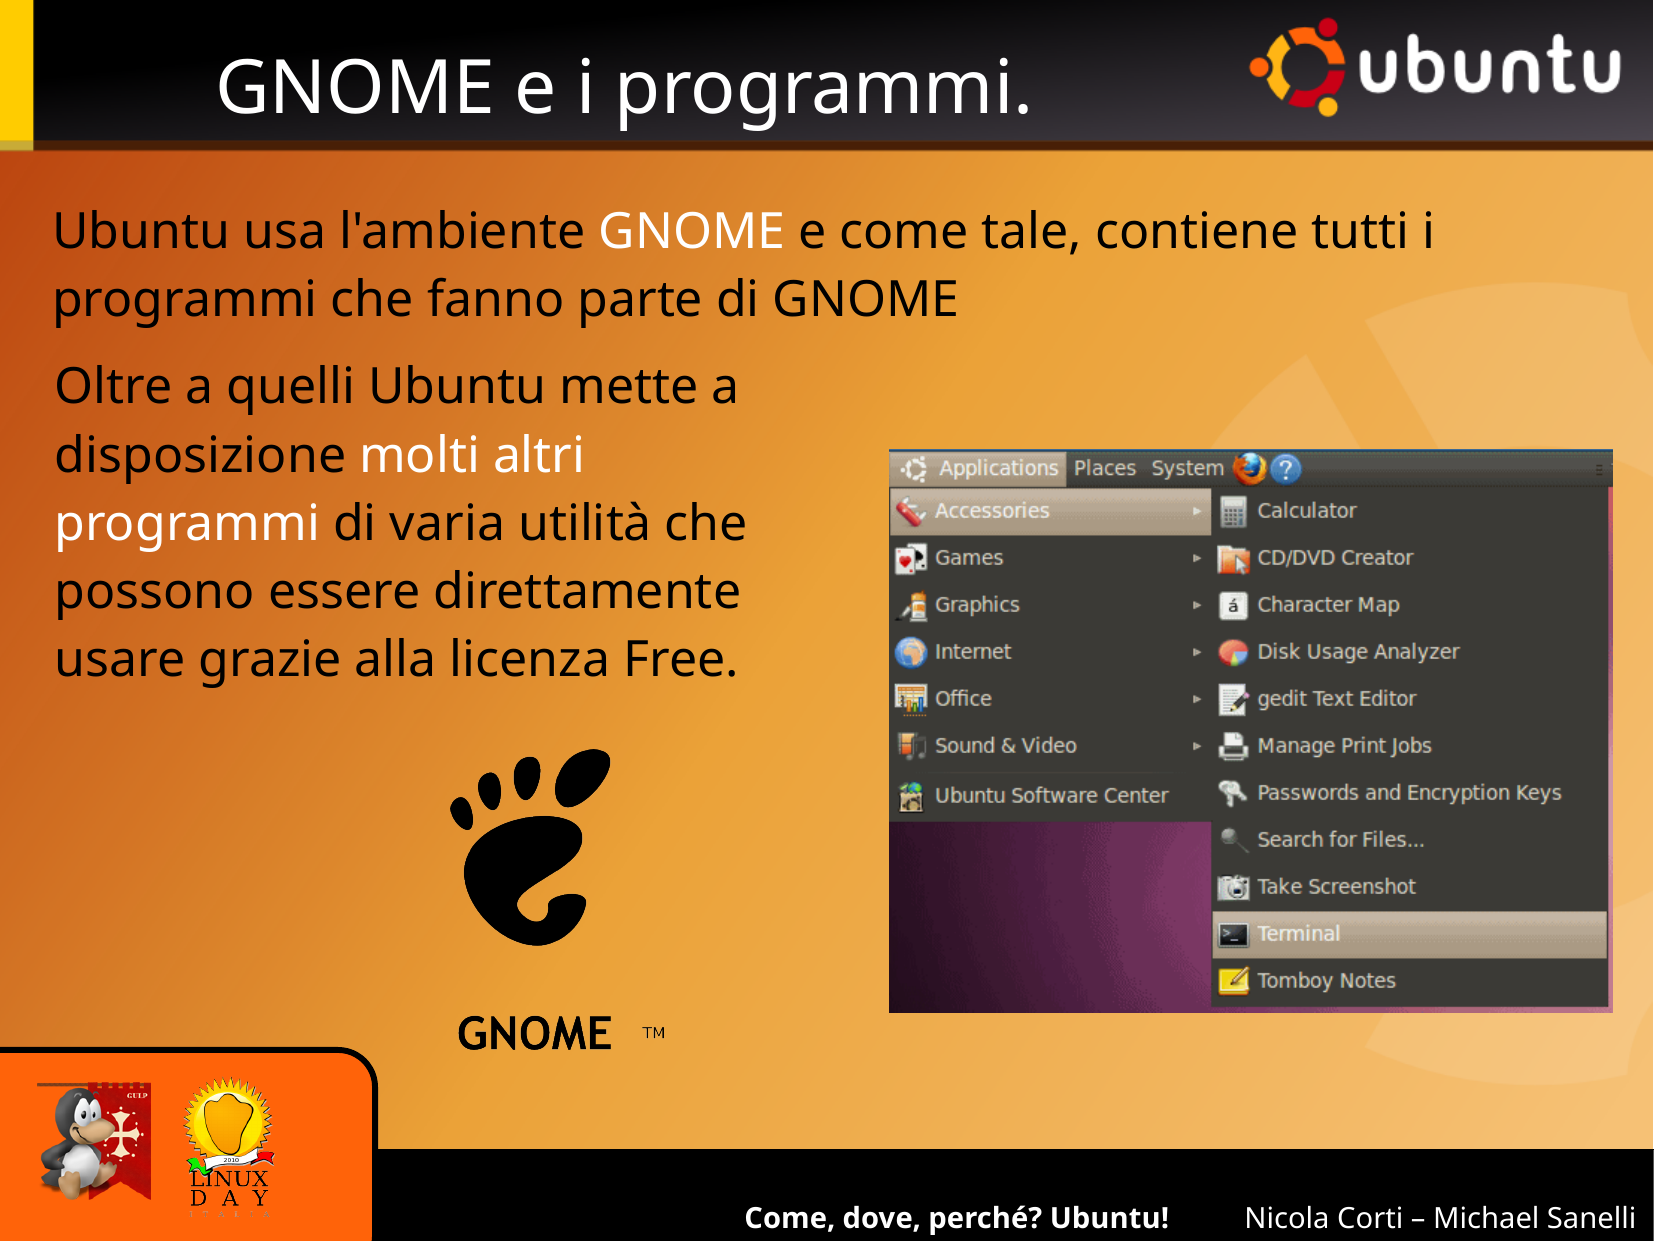

# GNOME e i programmi.
Ubuntu usa l'ambiente GNOME e come tale, contiene tutti i programmi che fanno parte di GNOME
Oltre a quelli Ubuntu mette a disposizione molti altri programmi di varia utilità che possono essere direttamente usare grazie alla licenza Free.